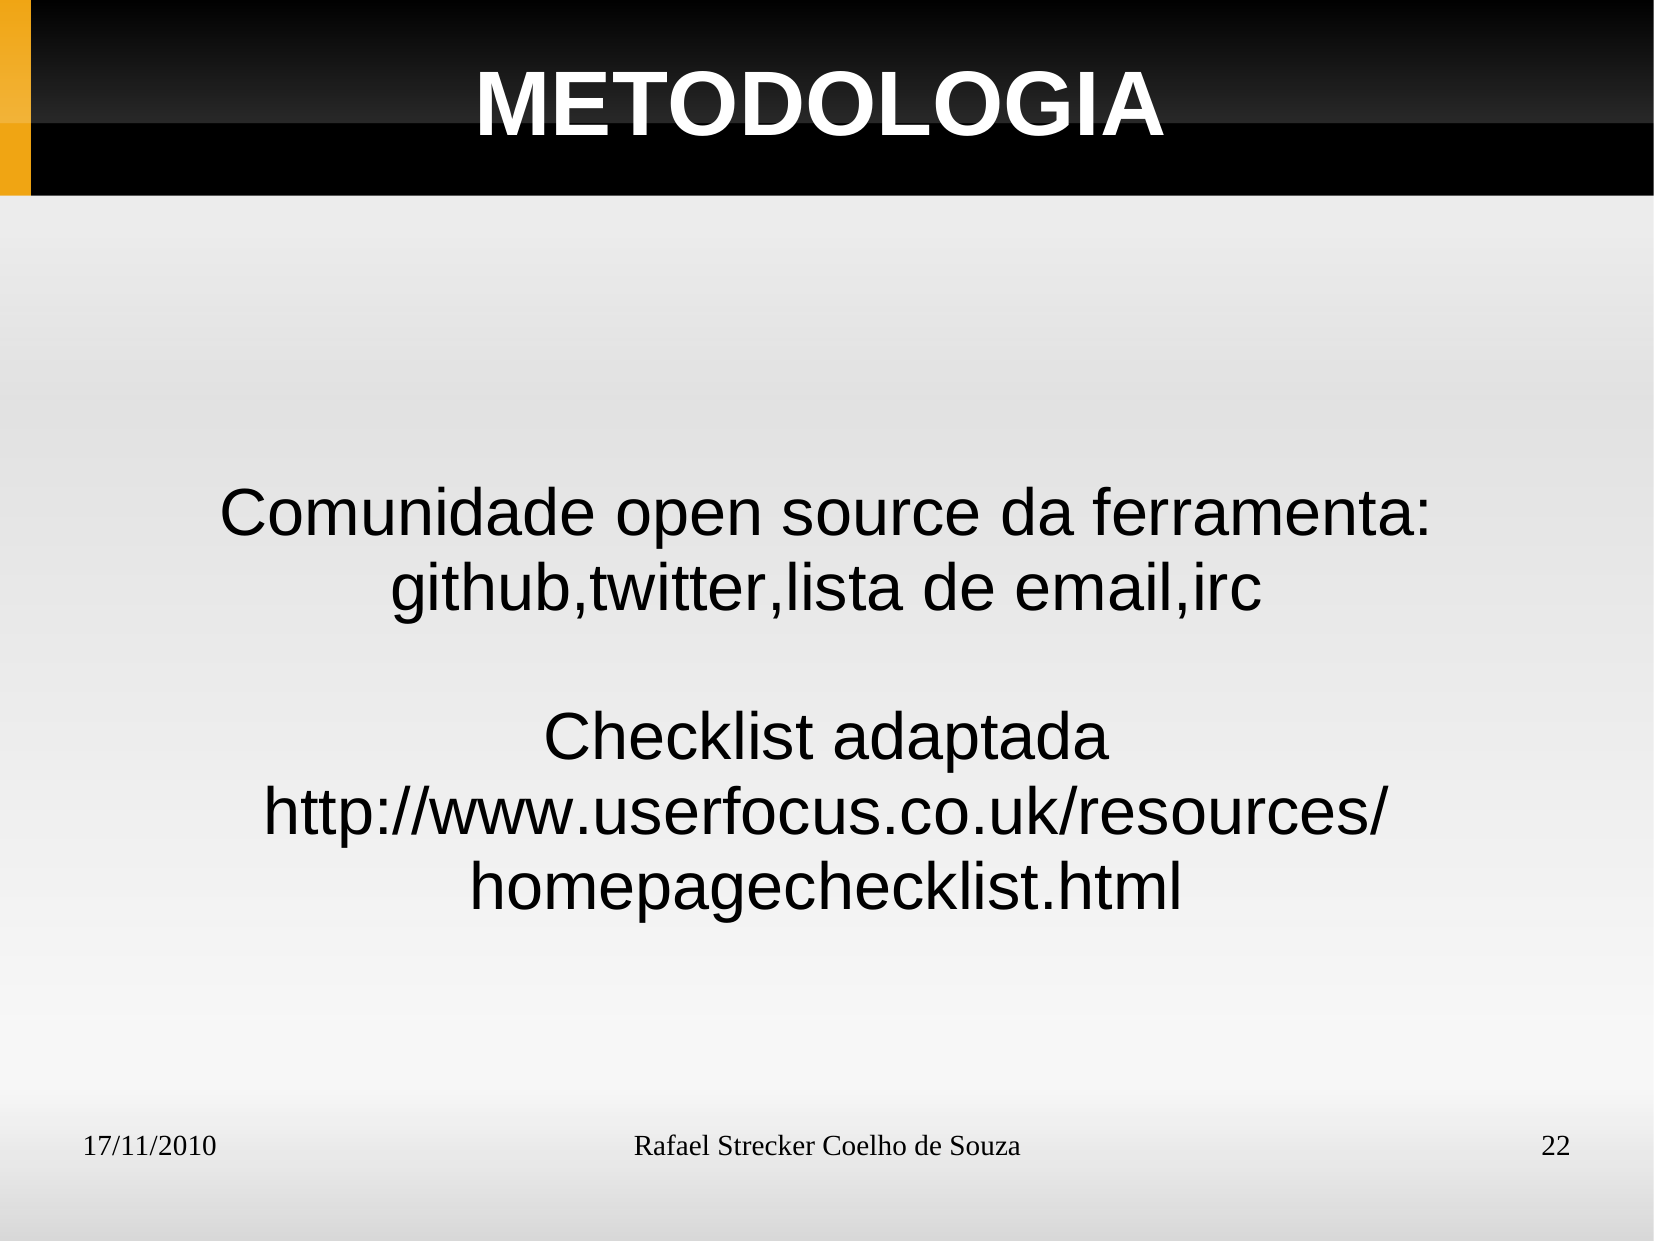

# METODOLOGIA
Comunidade open source da ferramenta: github,twitter,lista de email,irc
Checklist adaptada
http://www.userfocus.co.uk/resources/homepagechecklist.html
17/11/2010
Rafael Strecker Coelho de Souza
22